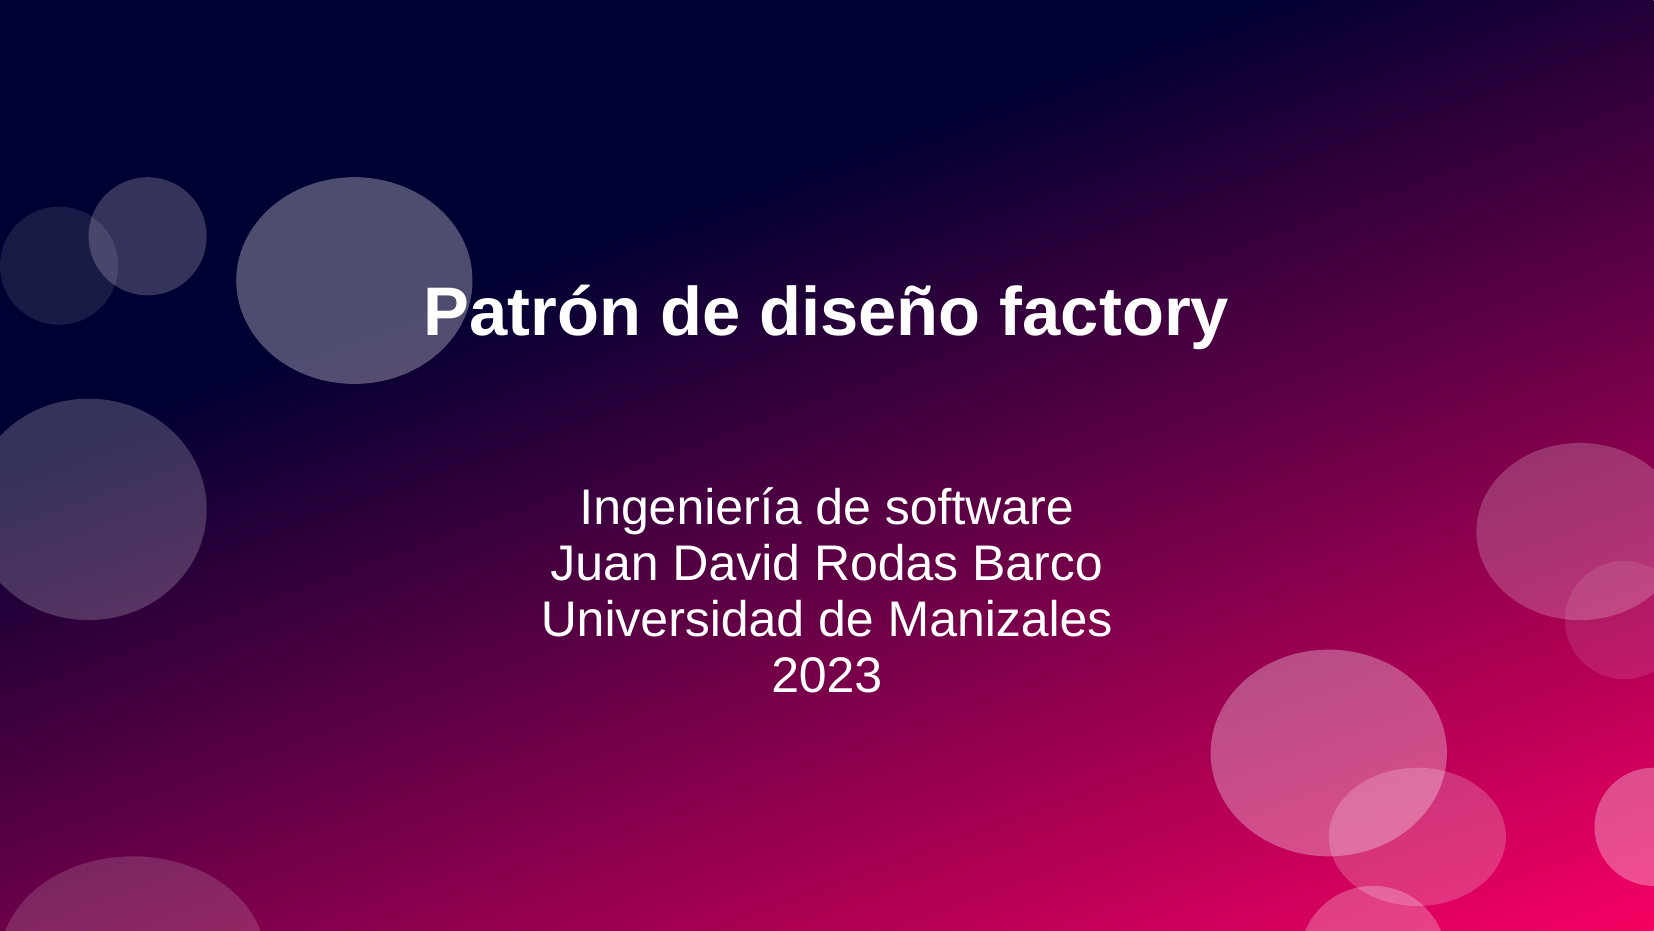

# Patrón de diseño factory
Ingeniería de software
Juan David Rodas Barco
Universidad de Manizales
2023